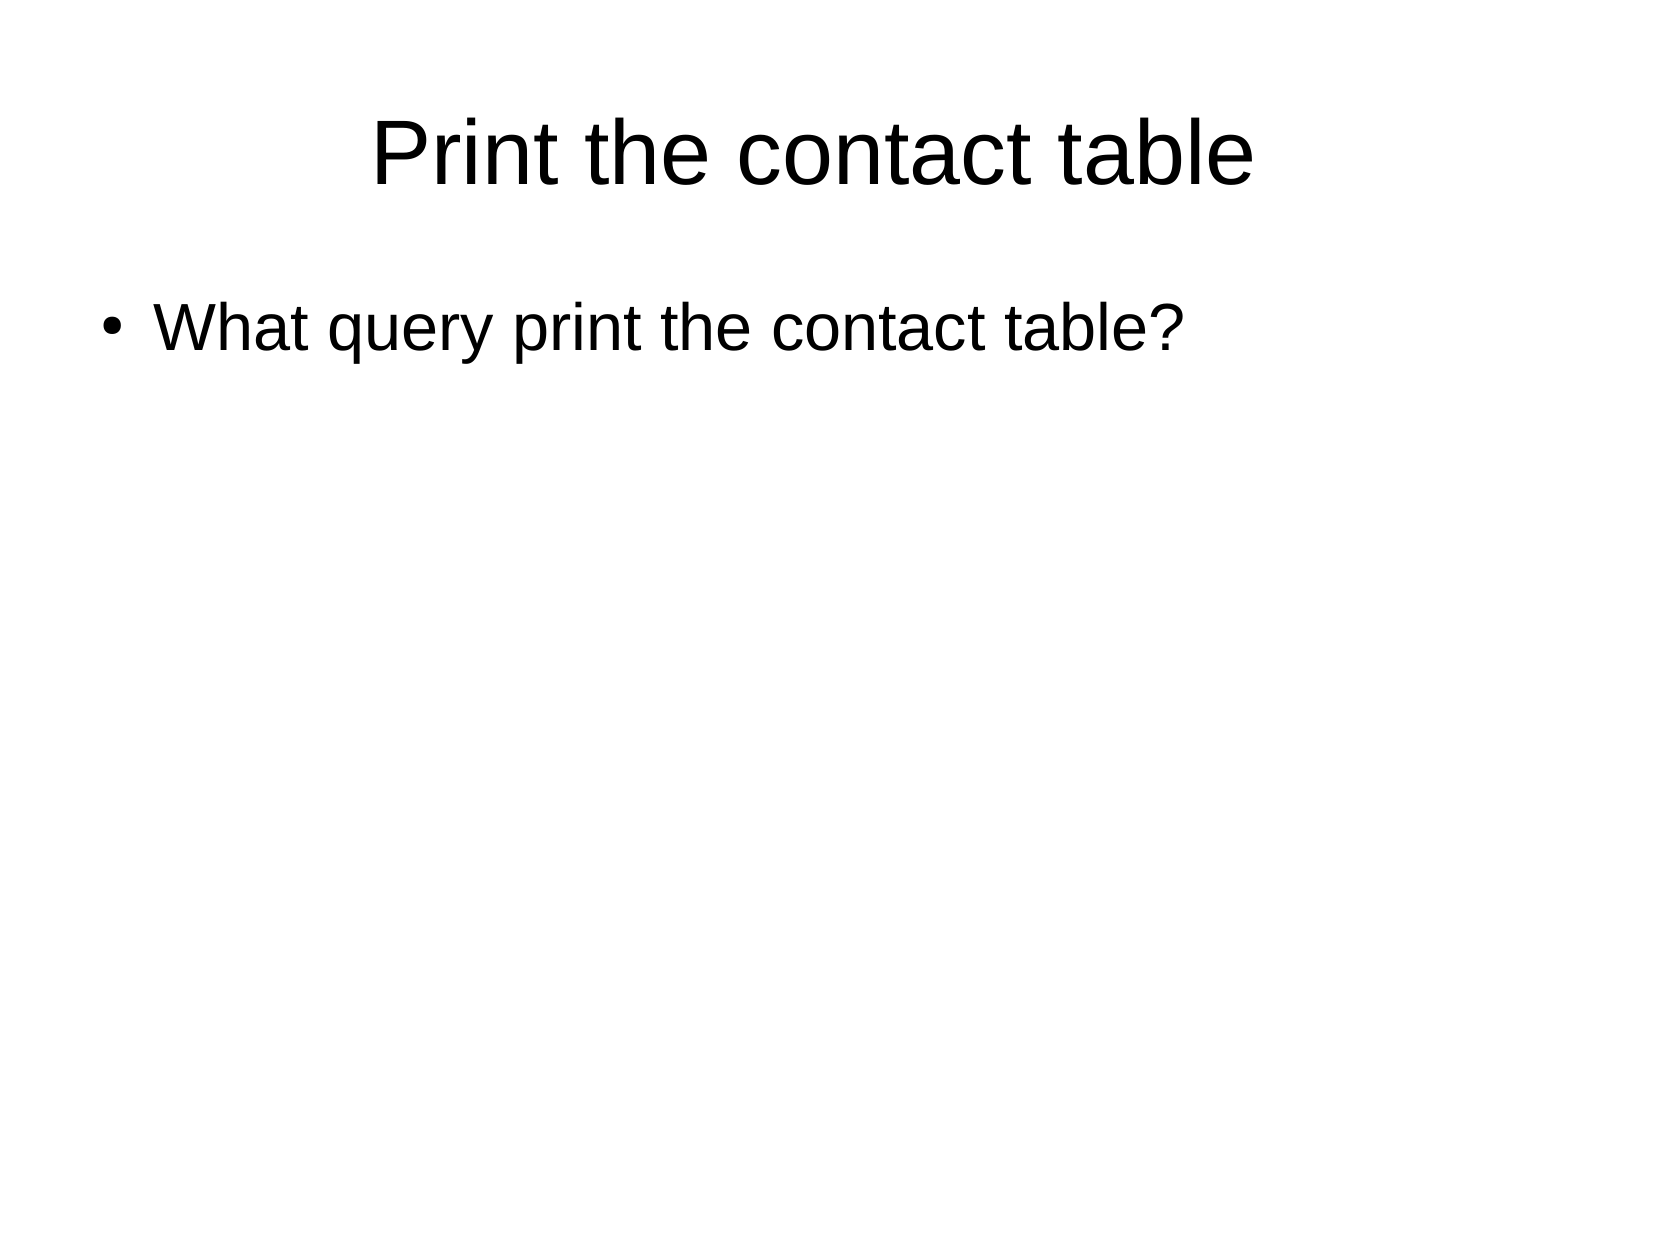

# Print the contact table
What query print the contact table?